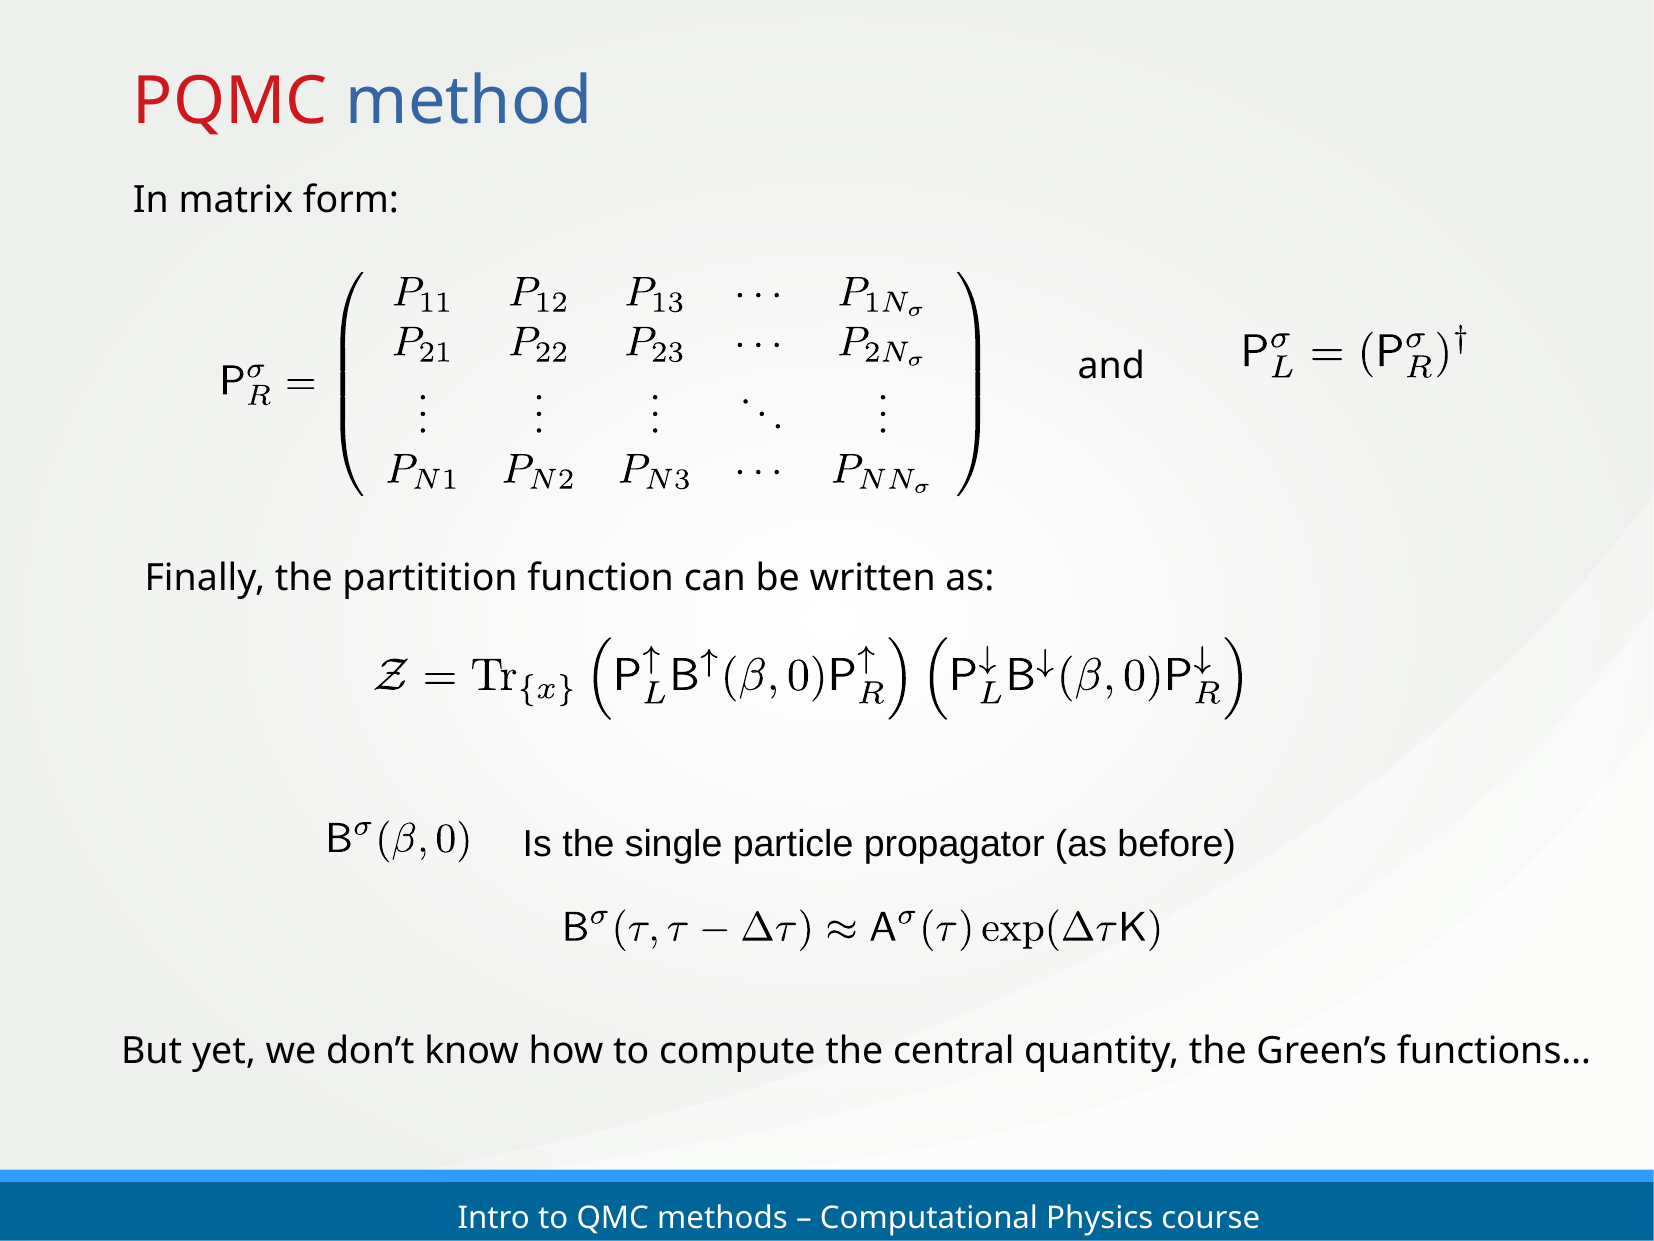

PQMC method
In matrix form:
and
Finally, the partitition function can be written as:
Is the single particle propagator (as before)
But yet, we don’t know how to compute the central quantity, the Green’s functions…